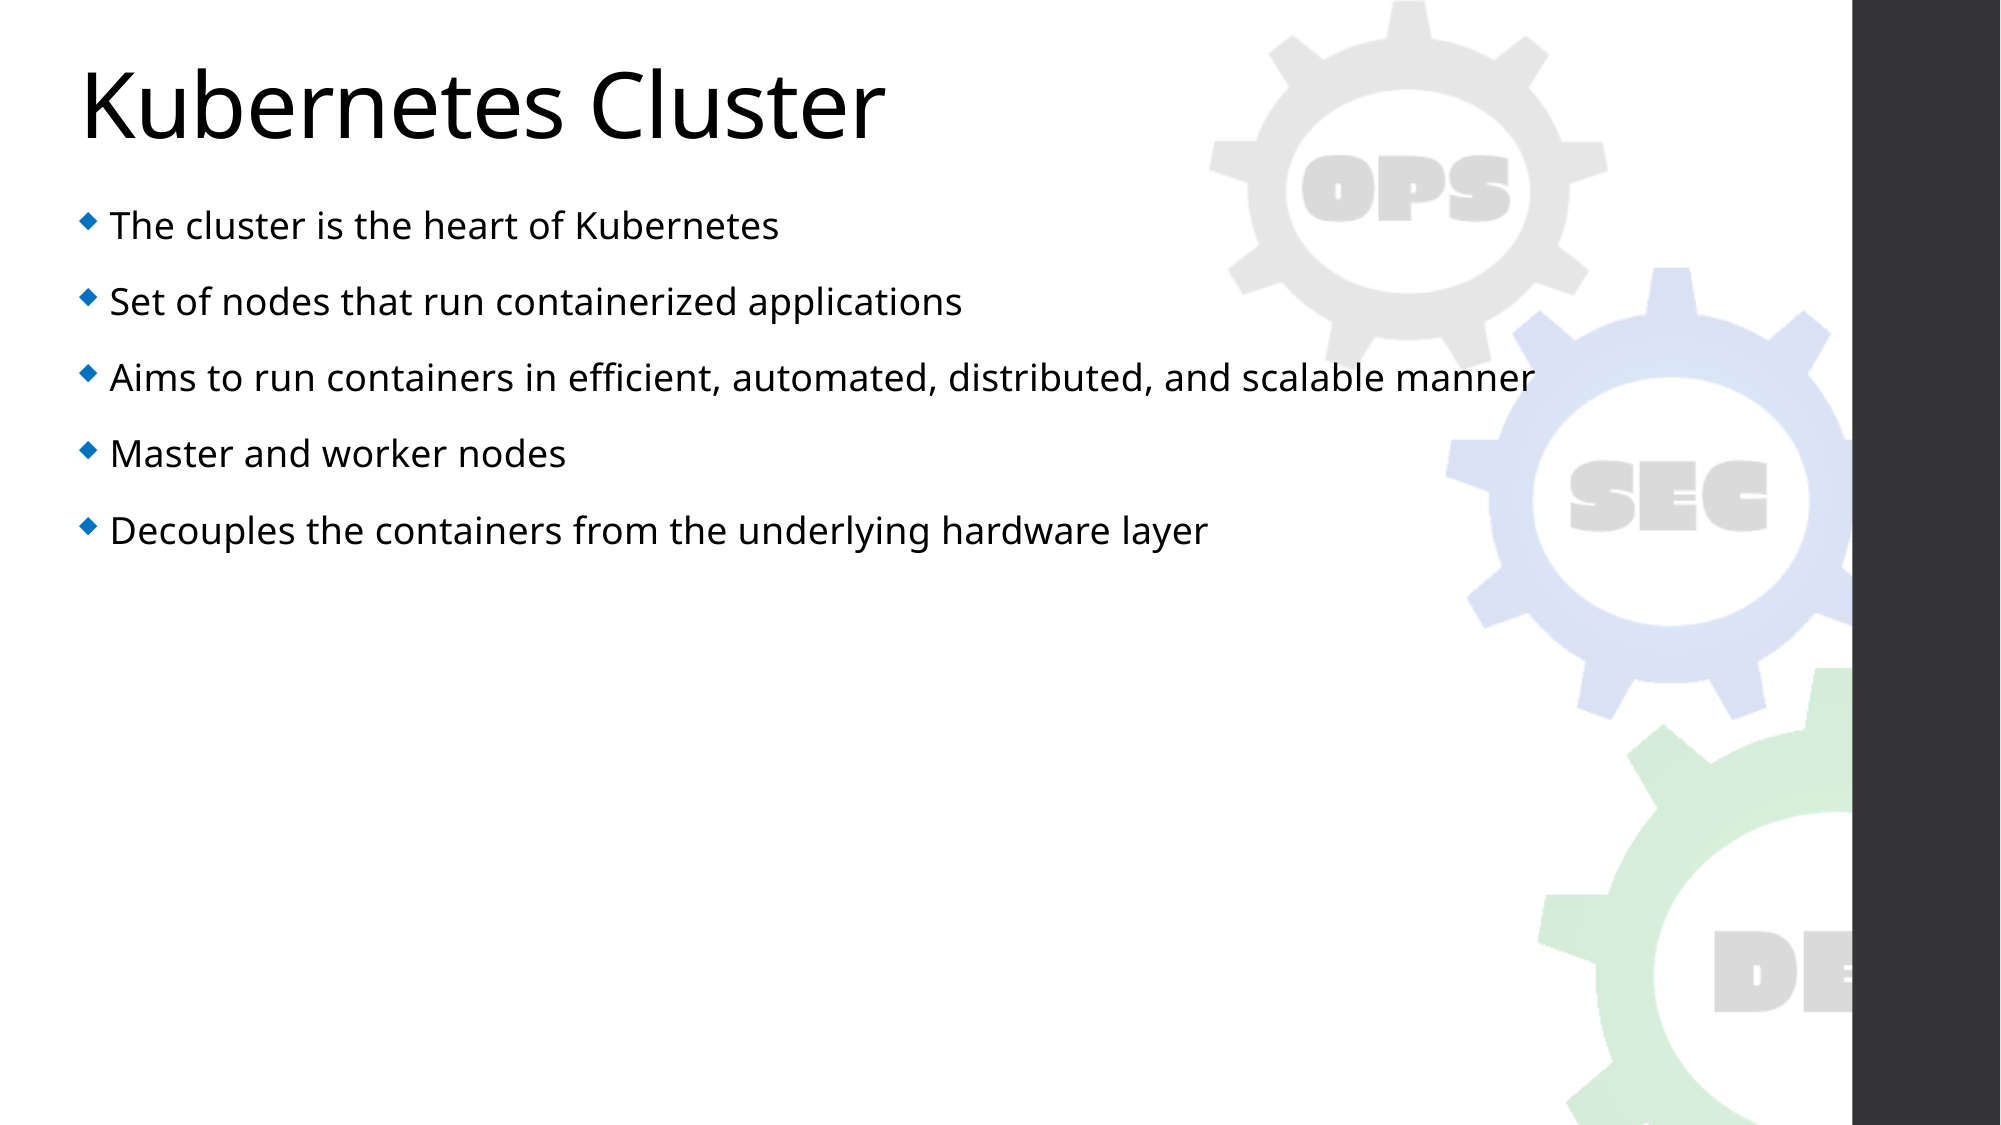

# Kubernetes Cluster
The cluster is the heart of Kubernetes
Set of nodes that run containerized applications
Aims to run containers in efficient, automated, distributed, and scalable manner
Master and worker nodes
Decouples the containers from the underlying hardware layer